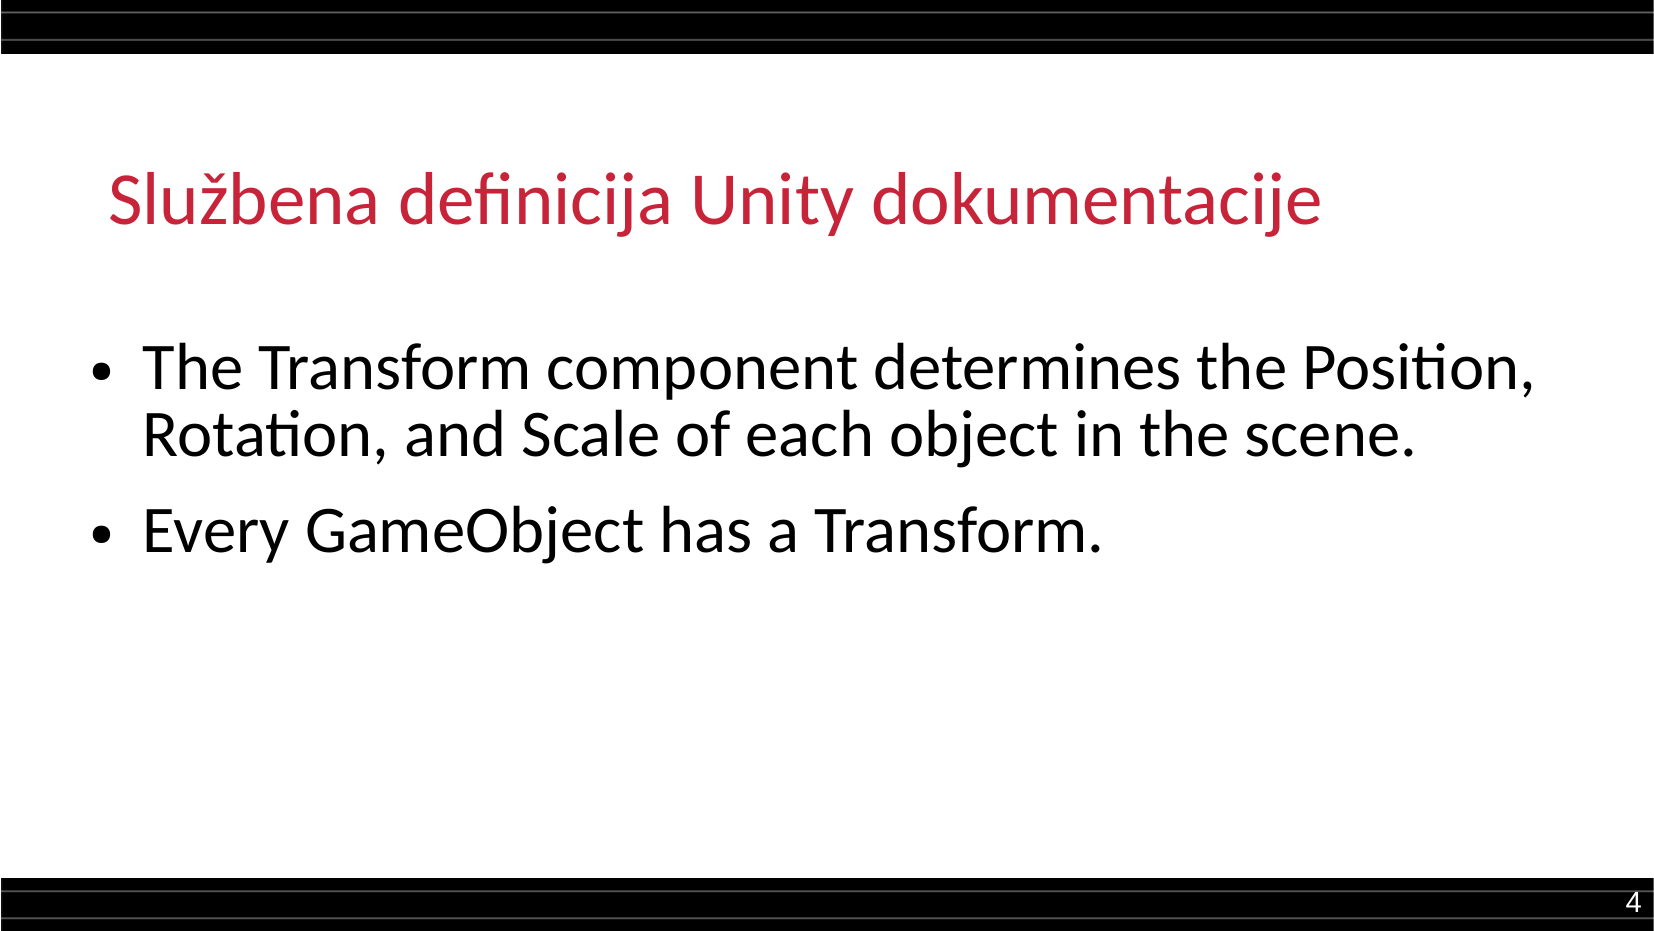

# Službena definicija Unity dokumentacije
The Transform component determines the Position, Rotation, and Scale of each object in the scene.
Every GameObject has a Transform.